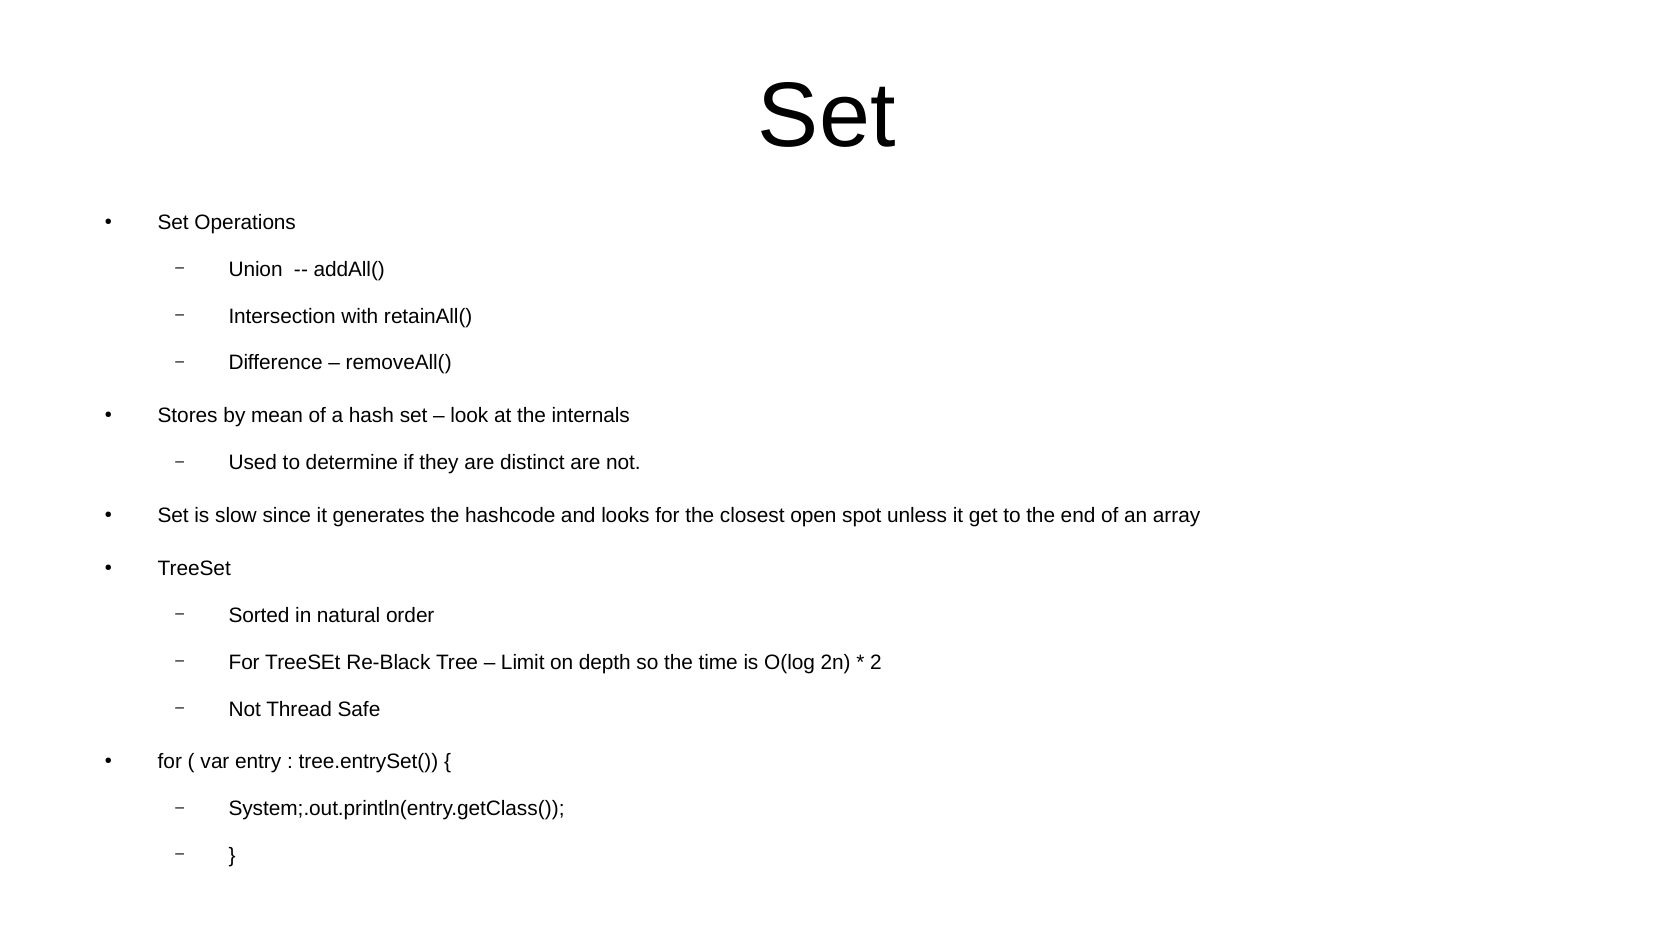

# Set
Set Operations
Union -- addAll()
Intersection with retainAll()
Difference – removeAll()
Stores by mean of a hash set – look at the internals
Used to determine if they are distinct are not.
Set is slow since it generates the hashcode and looks for the closest open spot unless it get to the end of an array
TreeSet
Sorted in natural order
For TreeSEt Re-Black Tree – Limit on depth so the time is O(log 2n) * 2
Not Thread Safe
for ( var entry : tree.entrySet()) {
System;.out.println(entry.getClass());
}